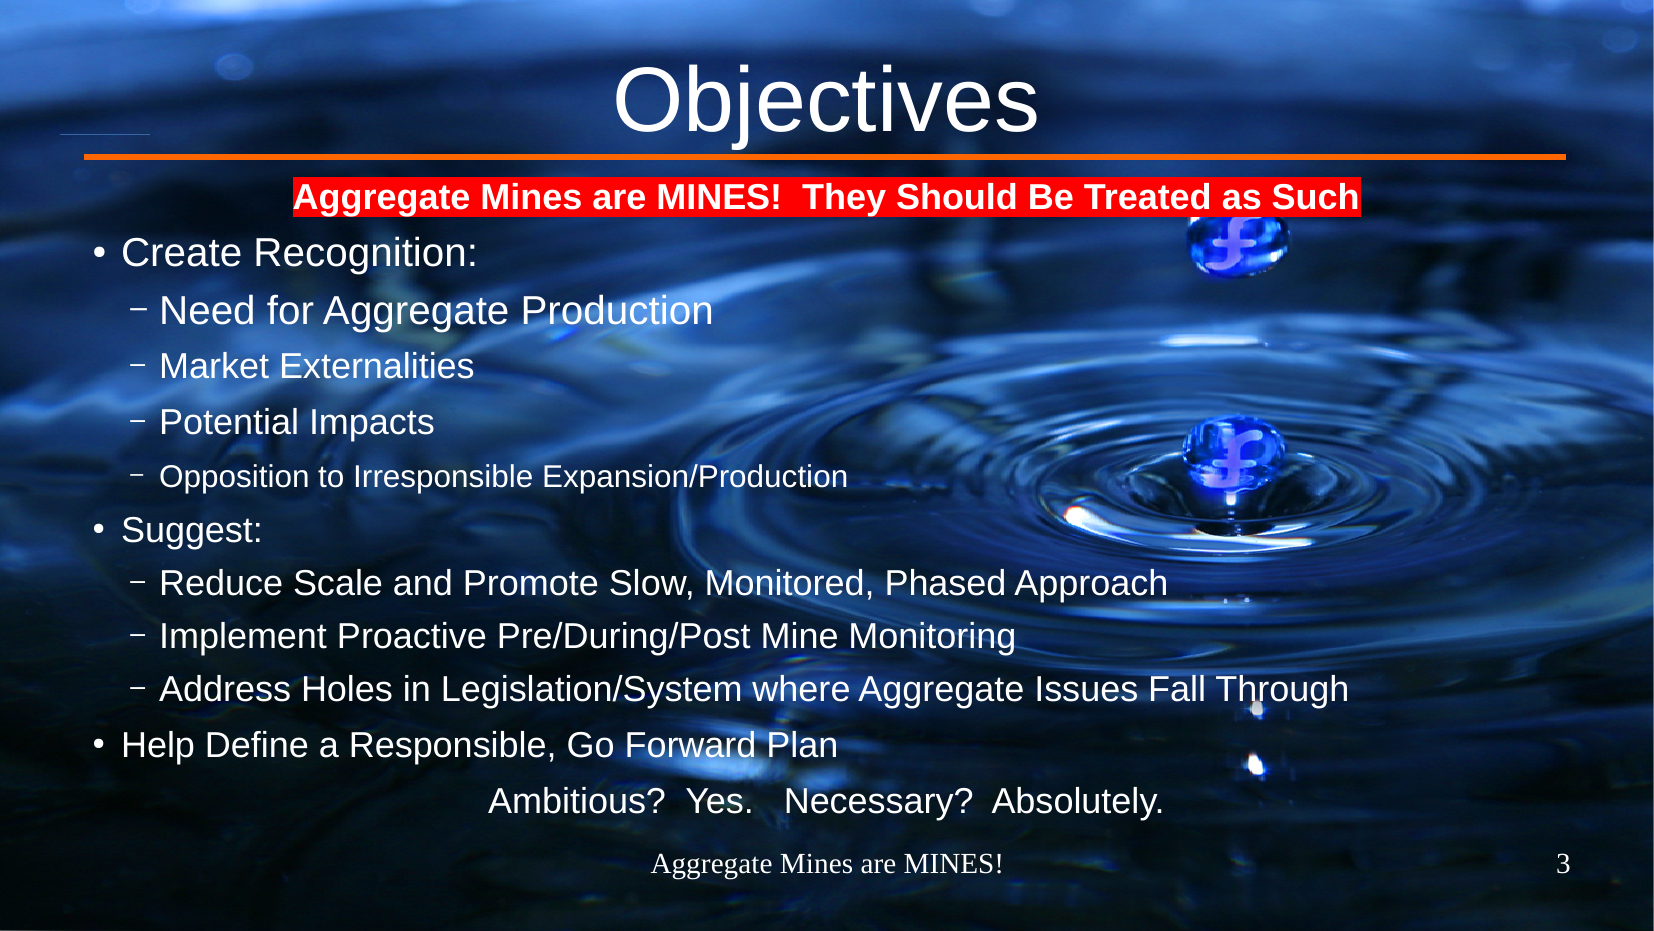

# Objectives
Aggregate Mines are MINES! They Should Be Treated as Such
Create Recognition:
Need for Aggregate Production
Market Externalities
Potential Impacts
Opposition to Irresponsible Expansion/Production
Suggest:
Reduce Scale and Promote Slow, Monitored, Phased Approach
Implement Proactive Pre/During/Post Mine Monitoring
Address Holes in Legislation/System where Aggregate Issues Fall Through
Help Define a Responsible, Go Forward Plan
Ambitious? Yes. Necessary? Absolutely.
Aggregate Mines are MINES!
3